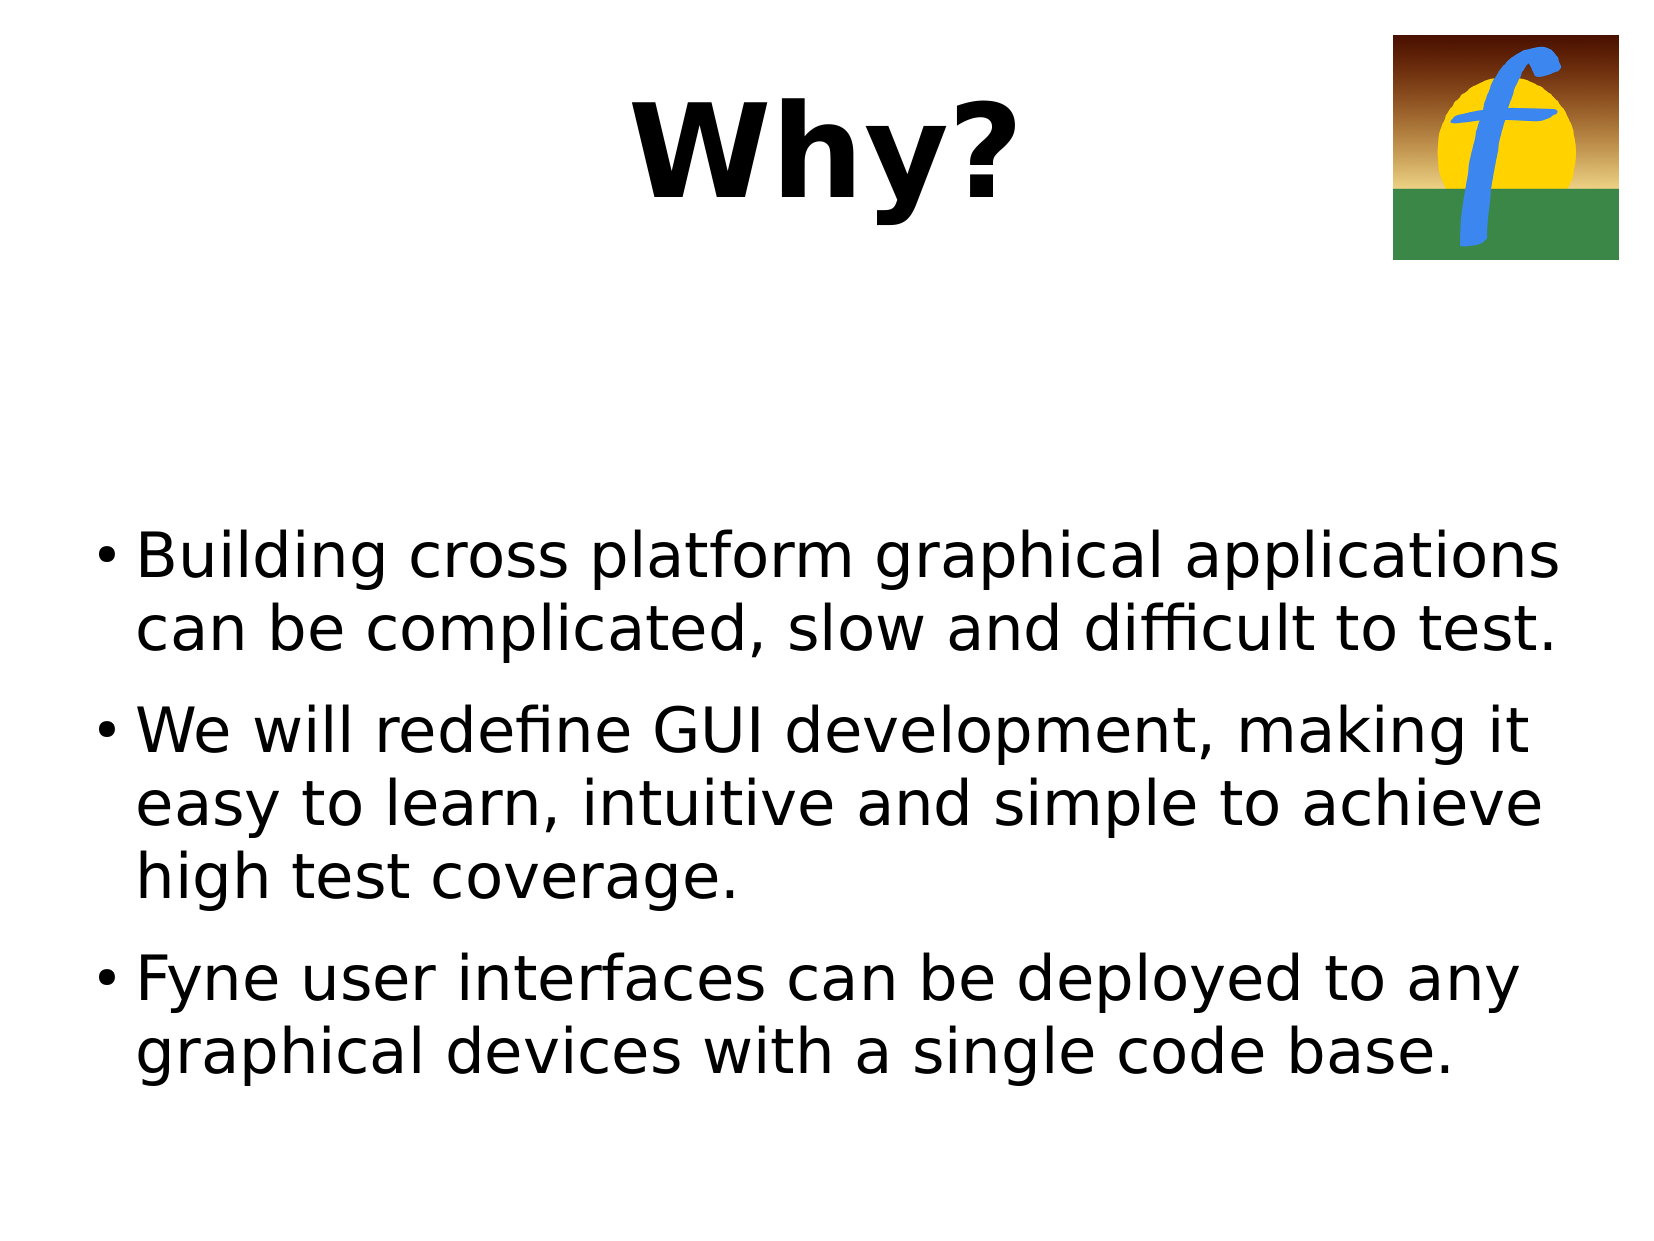

# Why?
Building cross platform graphical applications can be complicated, slow and difficult to test.
We will redefine GUI development, making it easy to learn, intuitive and simple to achieve high test coverage.
Fyne user interfaces can be deployed to any graphical devices with a single code base.